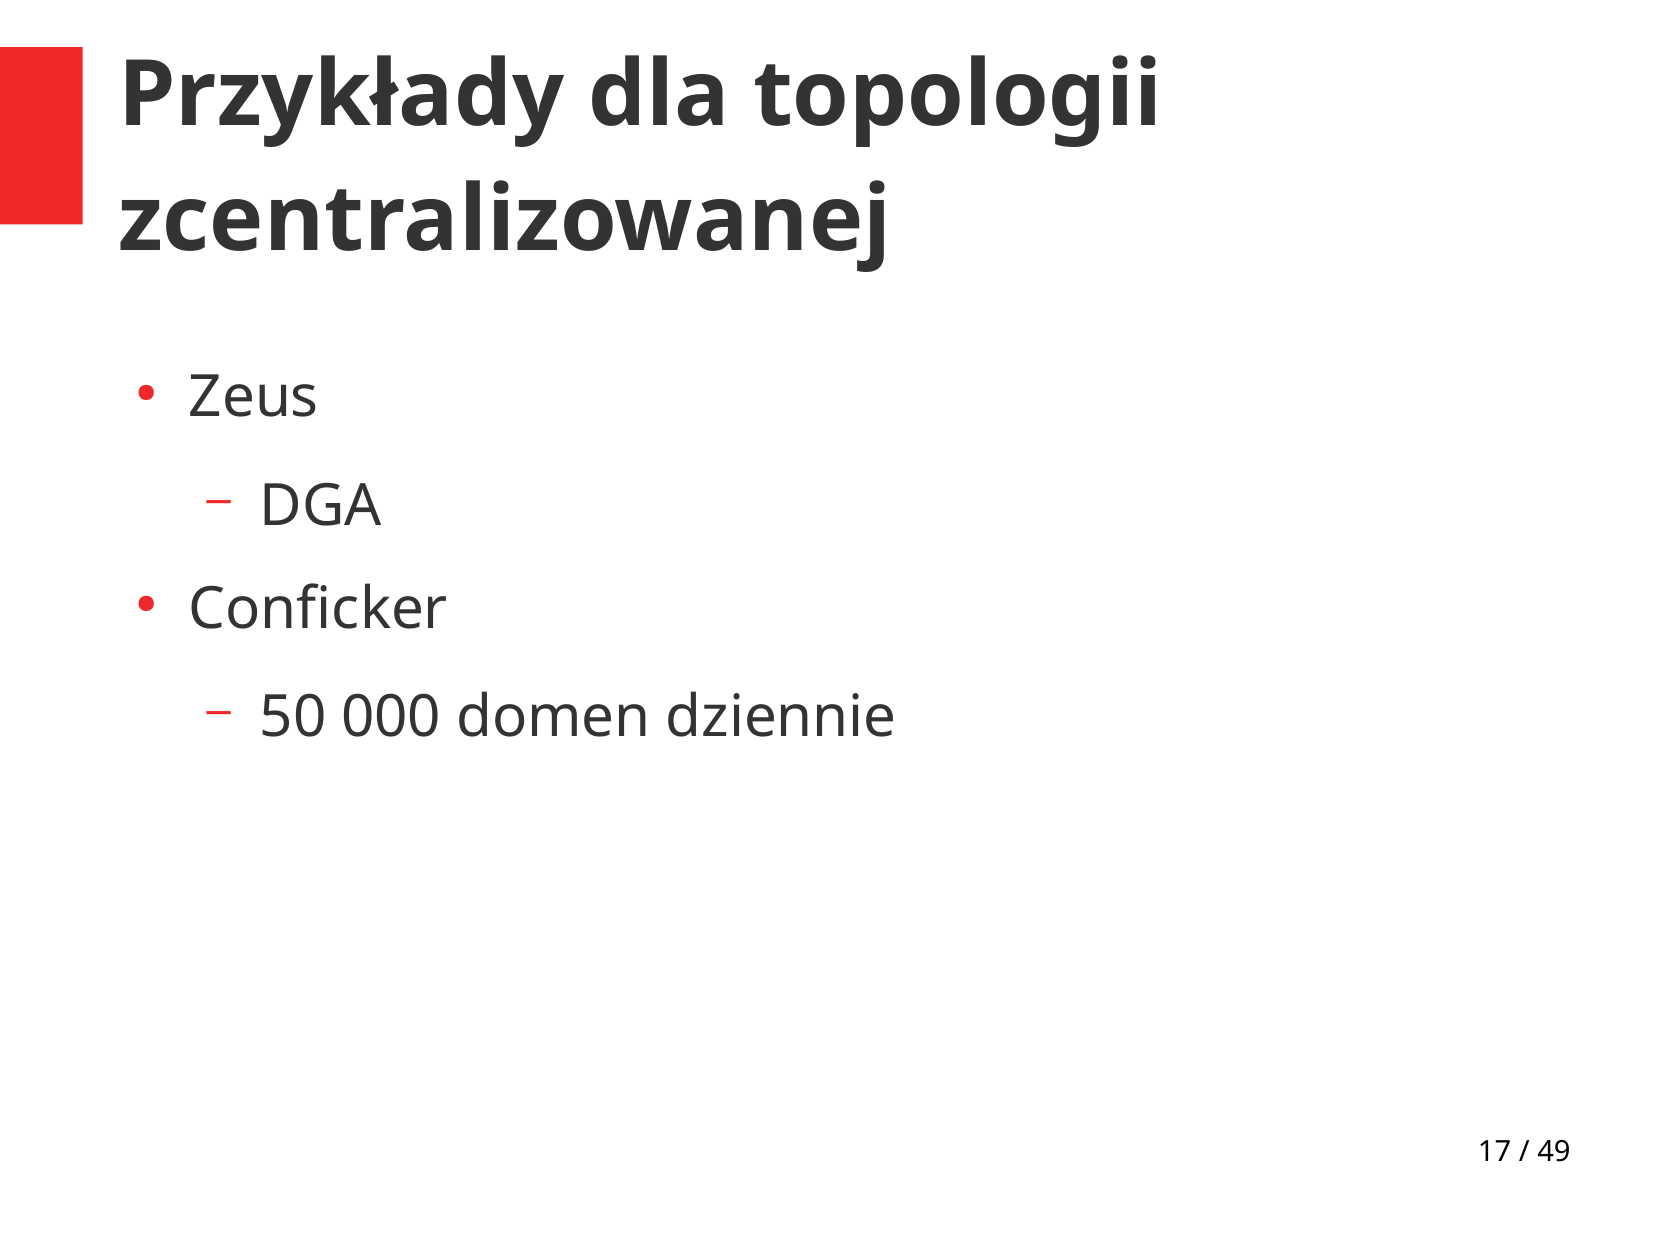

# Przykłady dla topologii zcentralizowanej
Zeus
DGA
Conficker
50 000 domen dziennie
17